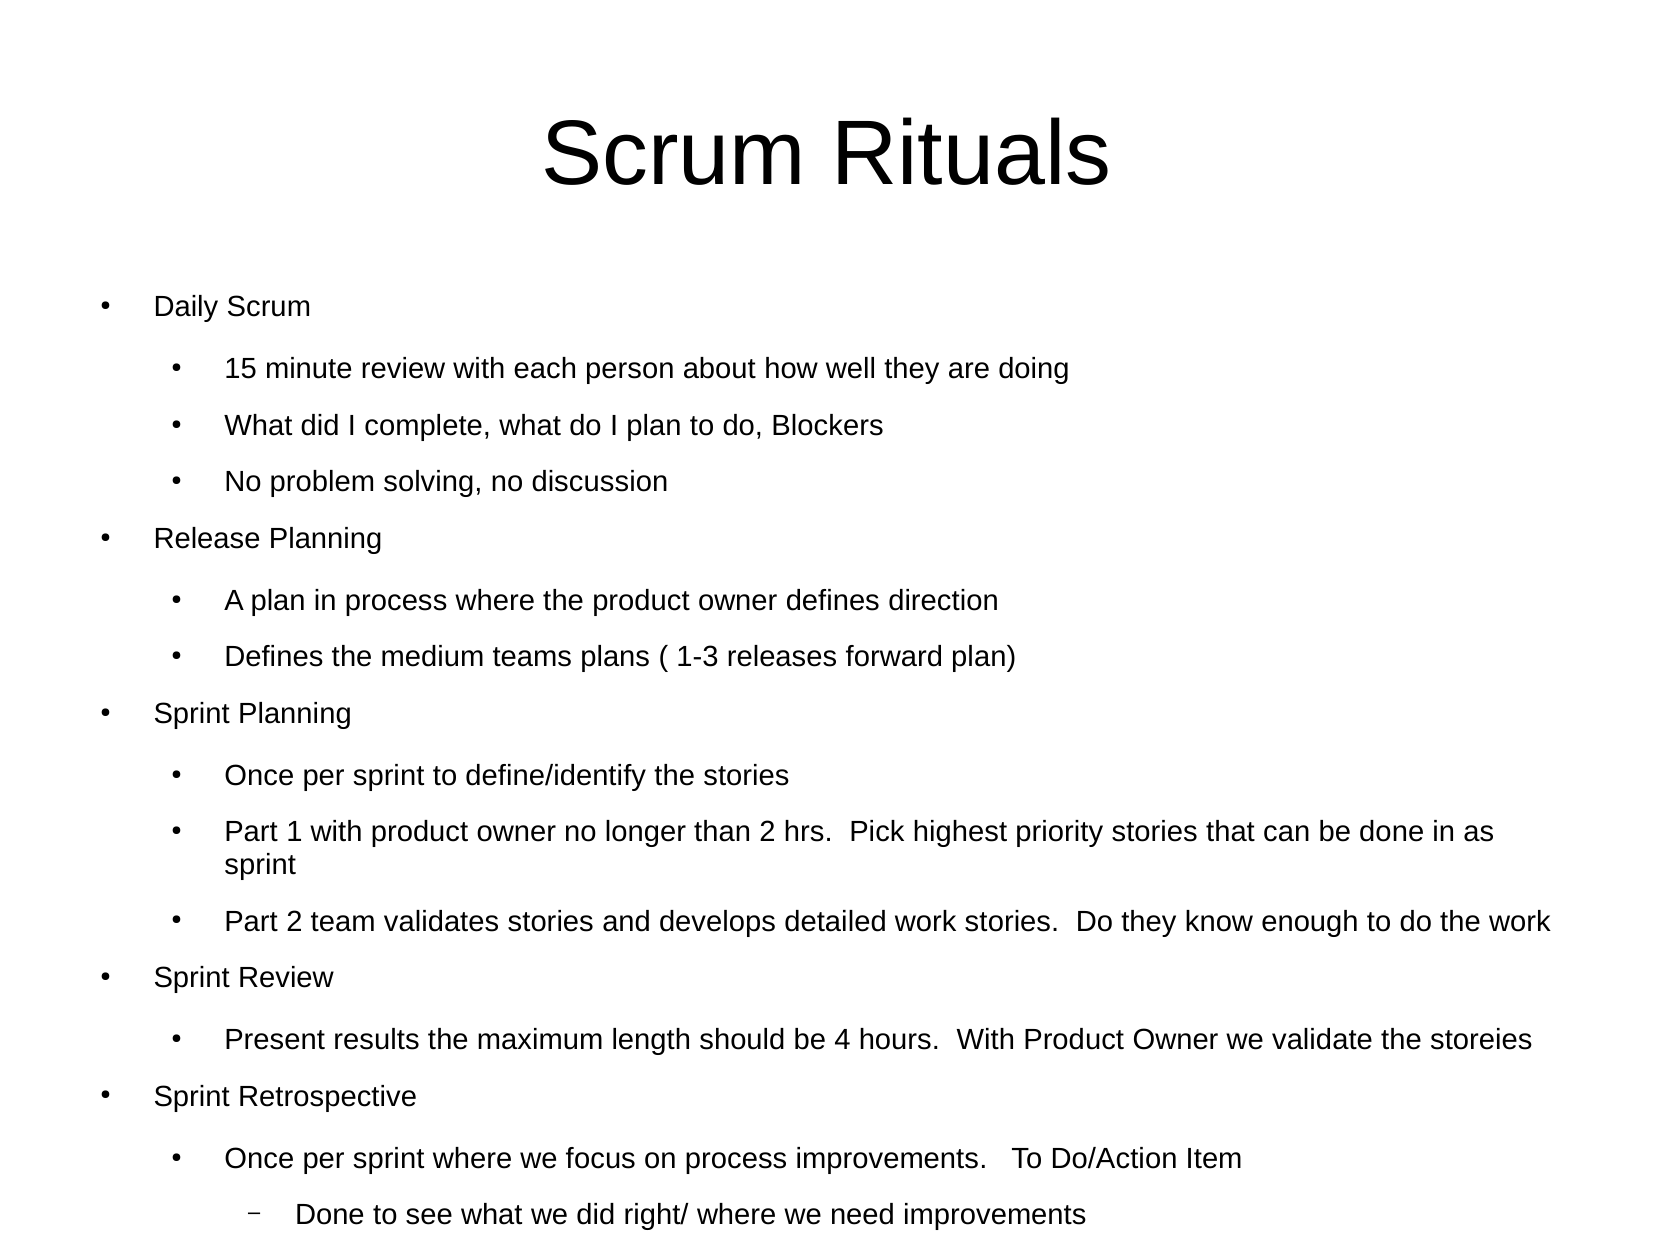

# Scrum Rituals
Daily Scrum
15 minute review with each person about how well they are doing
What did I complete, what do I plan to do, Blockers
No problem solving, no discussion
Release Planning
A plan in process where the product owner defines direction
Defines the medium teams plans ( 1-3 releases forward plan)
Sprint Planning
Once per sprint to define/identify the stories
Part 1 with product owner no longer than 2 hrs. Pick highest priority stories that can be done in as sprint
Part 2 team validates stories and develops detailed work stories. Do they know enough to do the work
Sprint Review
Present results the maximum length should be 4 hours. With Product Owner we validate the storeies
Sprint Retrospective
Once per sprint where we focus on process improvements. To Do/Action Item
Done to see what we did right/ where we need improvements